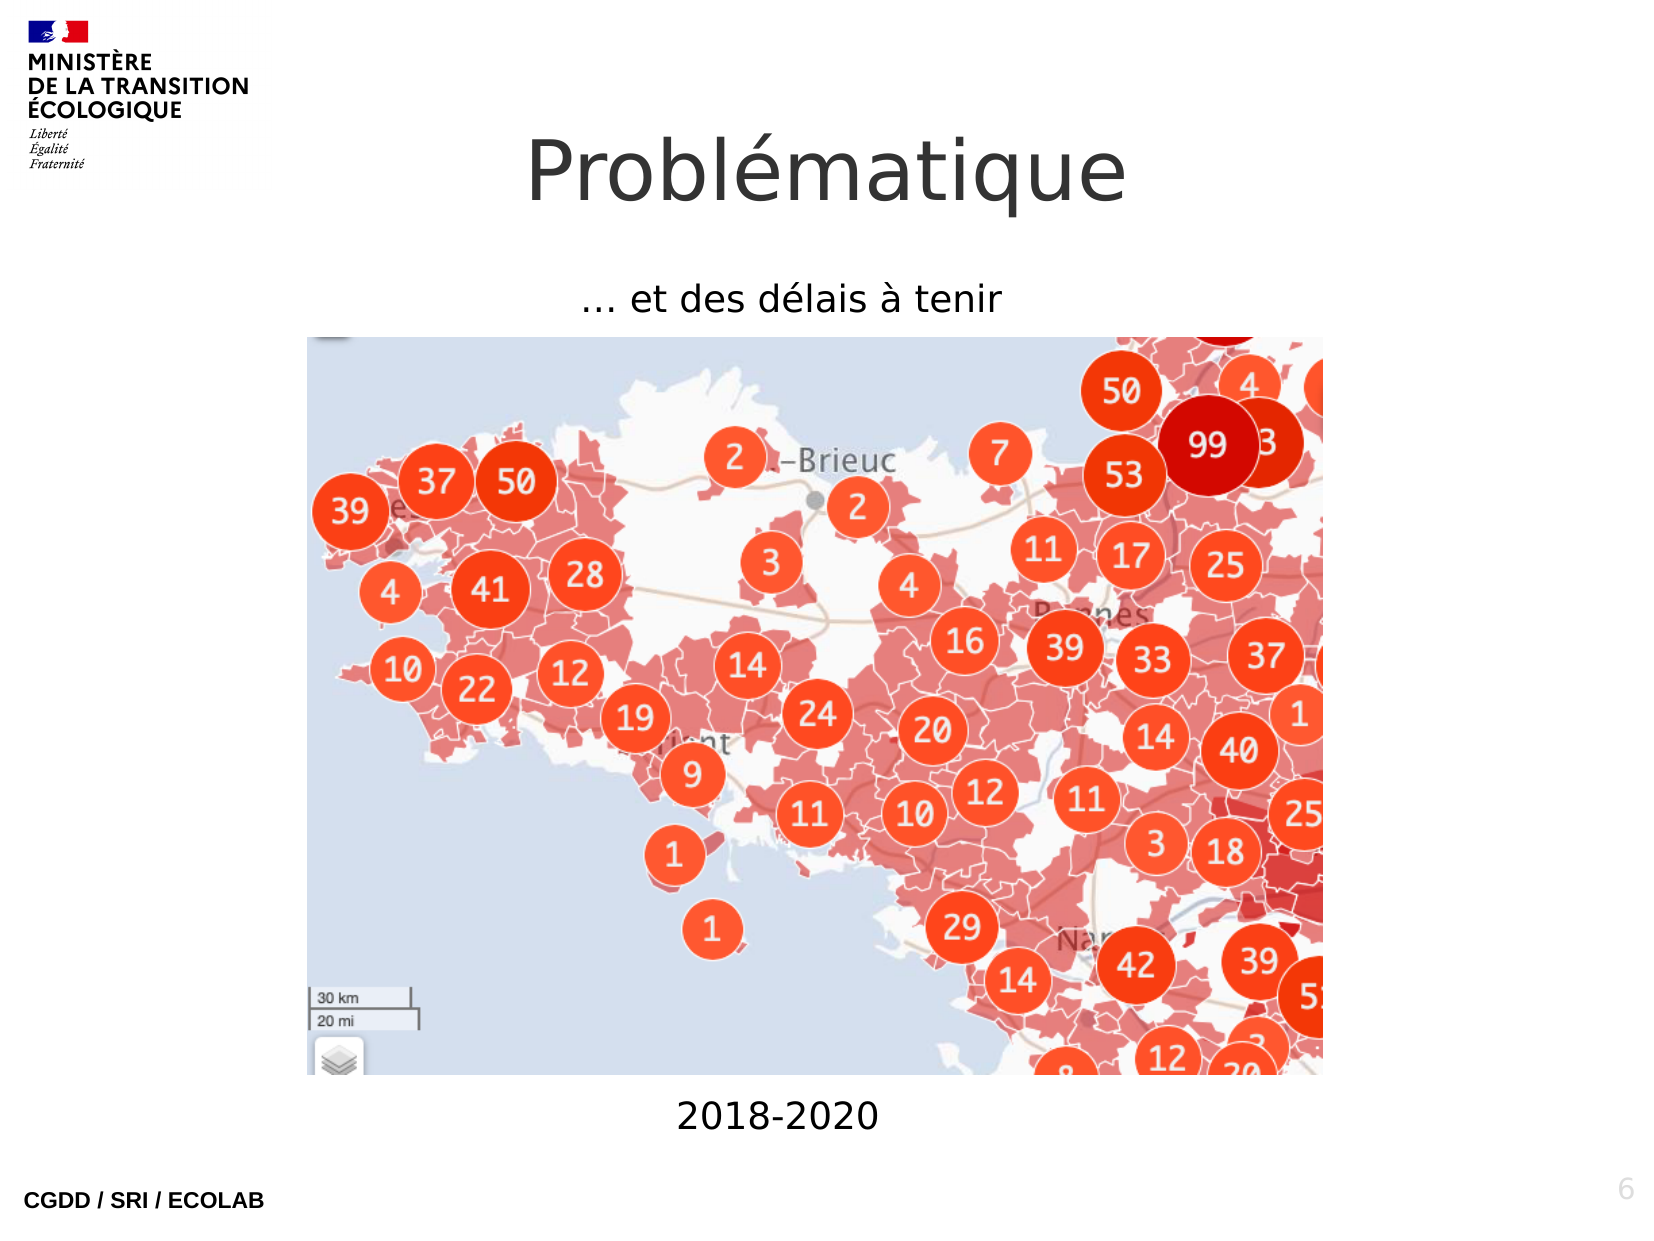

# Problématique
… et des délais à tenir
2018-2020
6